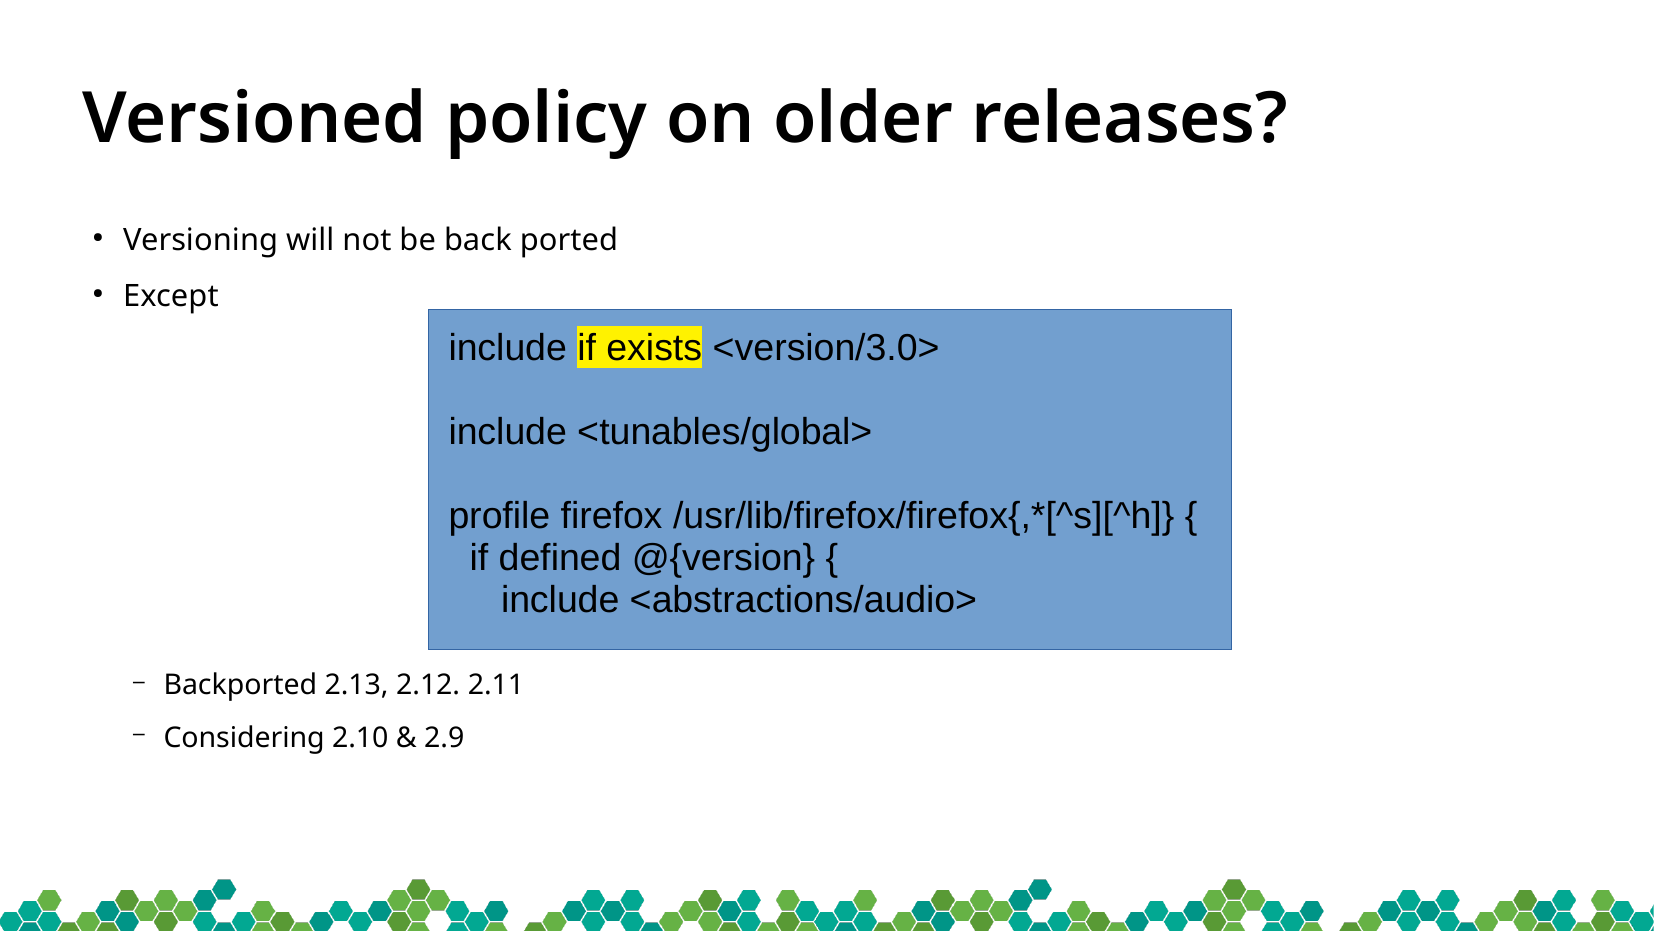

# Versioned policy on older releases?
Versioning will not be back ported
Except
Backported 2.13, 2.12. 2.11
Considering 2.10 & 2.9
include if exists <version/3.0>
include <tunables/global>
profile firefox /usr/lib/firefox/firefox{,*[^s][^h]} {
 if defined @{version} {
 include <abstractions/audio>